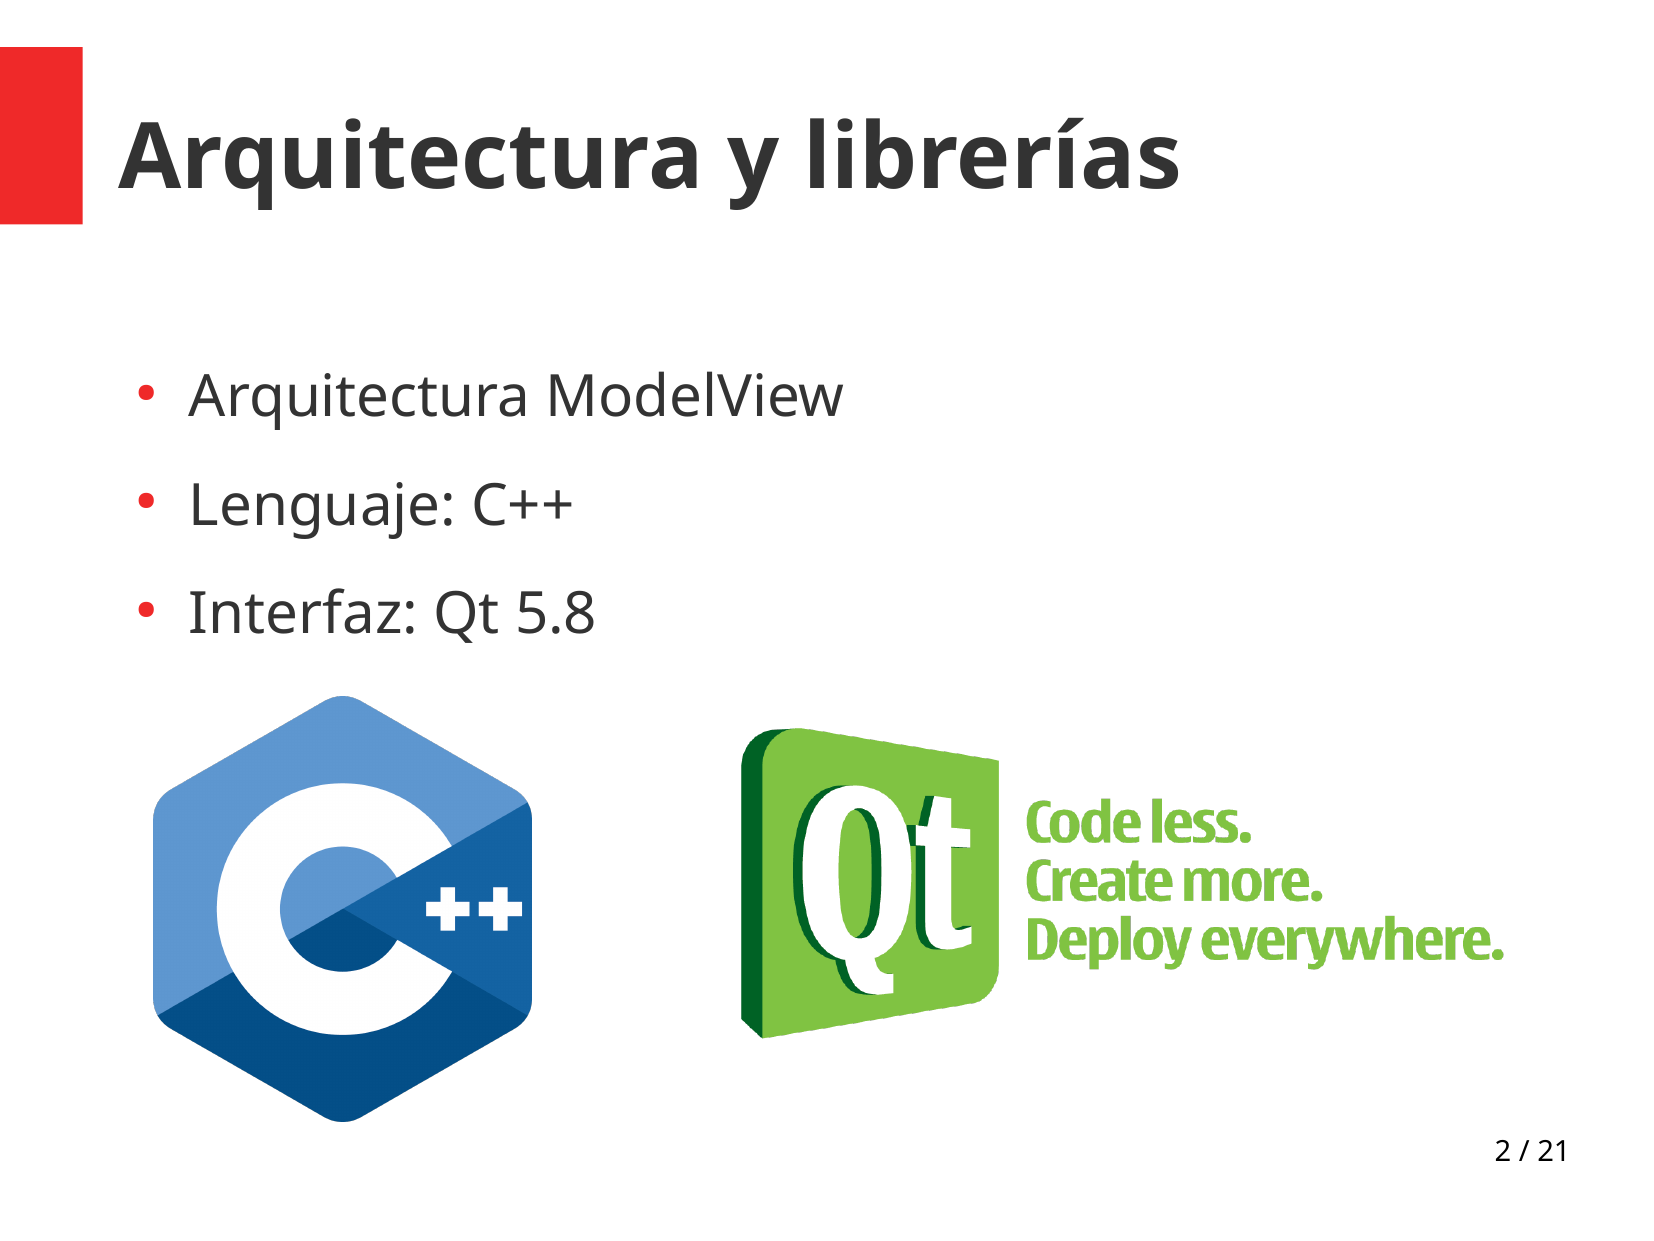

# Arquitectura y librerías
Arquitectura ModelView
Lenguaje: C++
Interfaz: Qt 5.8
2